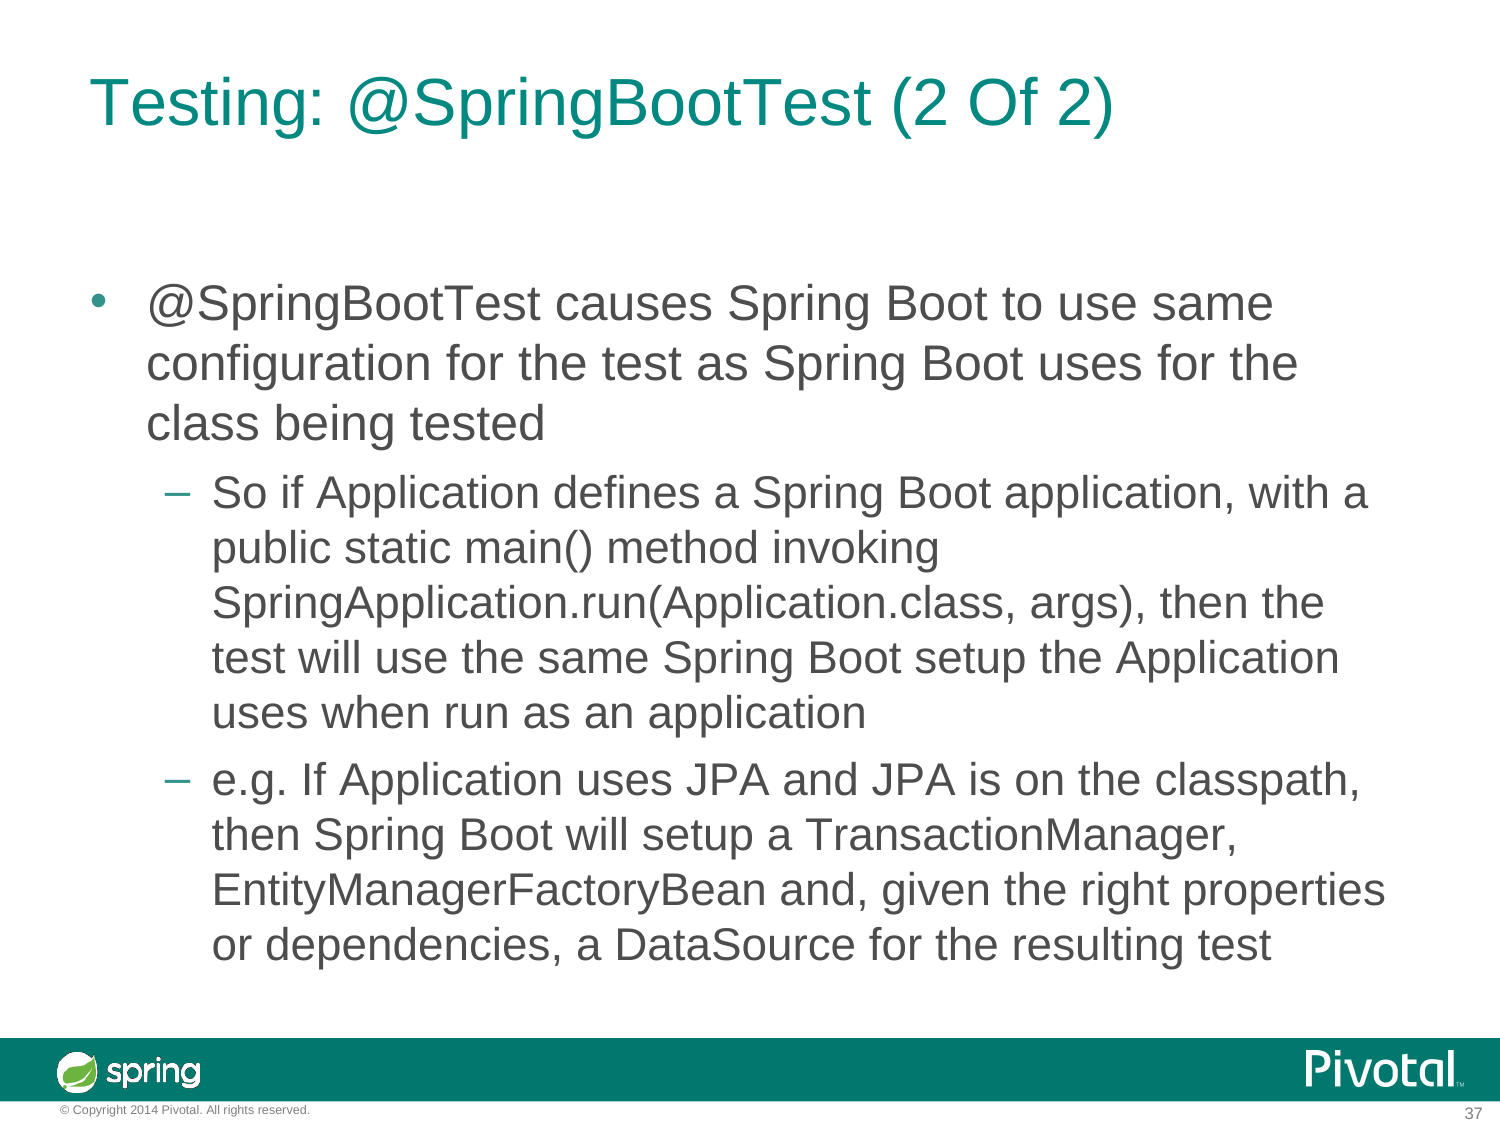

# Testing: @SpringBootTest (2 Of 2)
@SpringBootTest causes Spring Boot to use same configuration for the test as Spring Boot uses for the class being tested
So if Application defines a Spring Boot application, with a public static main() method invoking SpringApplication.run(Application.class, args), then the test will use the same Spring Boot setup the Application uses when run as an application
e.g. If Application uses JPA and JPA is on the classpath, then Spring Boot will setup a TransactionManager, EntityManagerFactoryBean and, given the right properties or dependencies, a DataSource for the resulting test